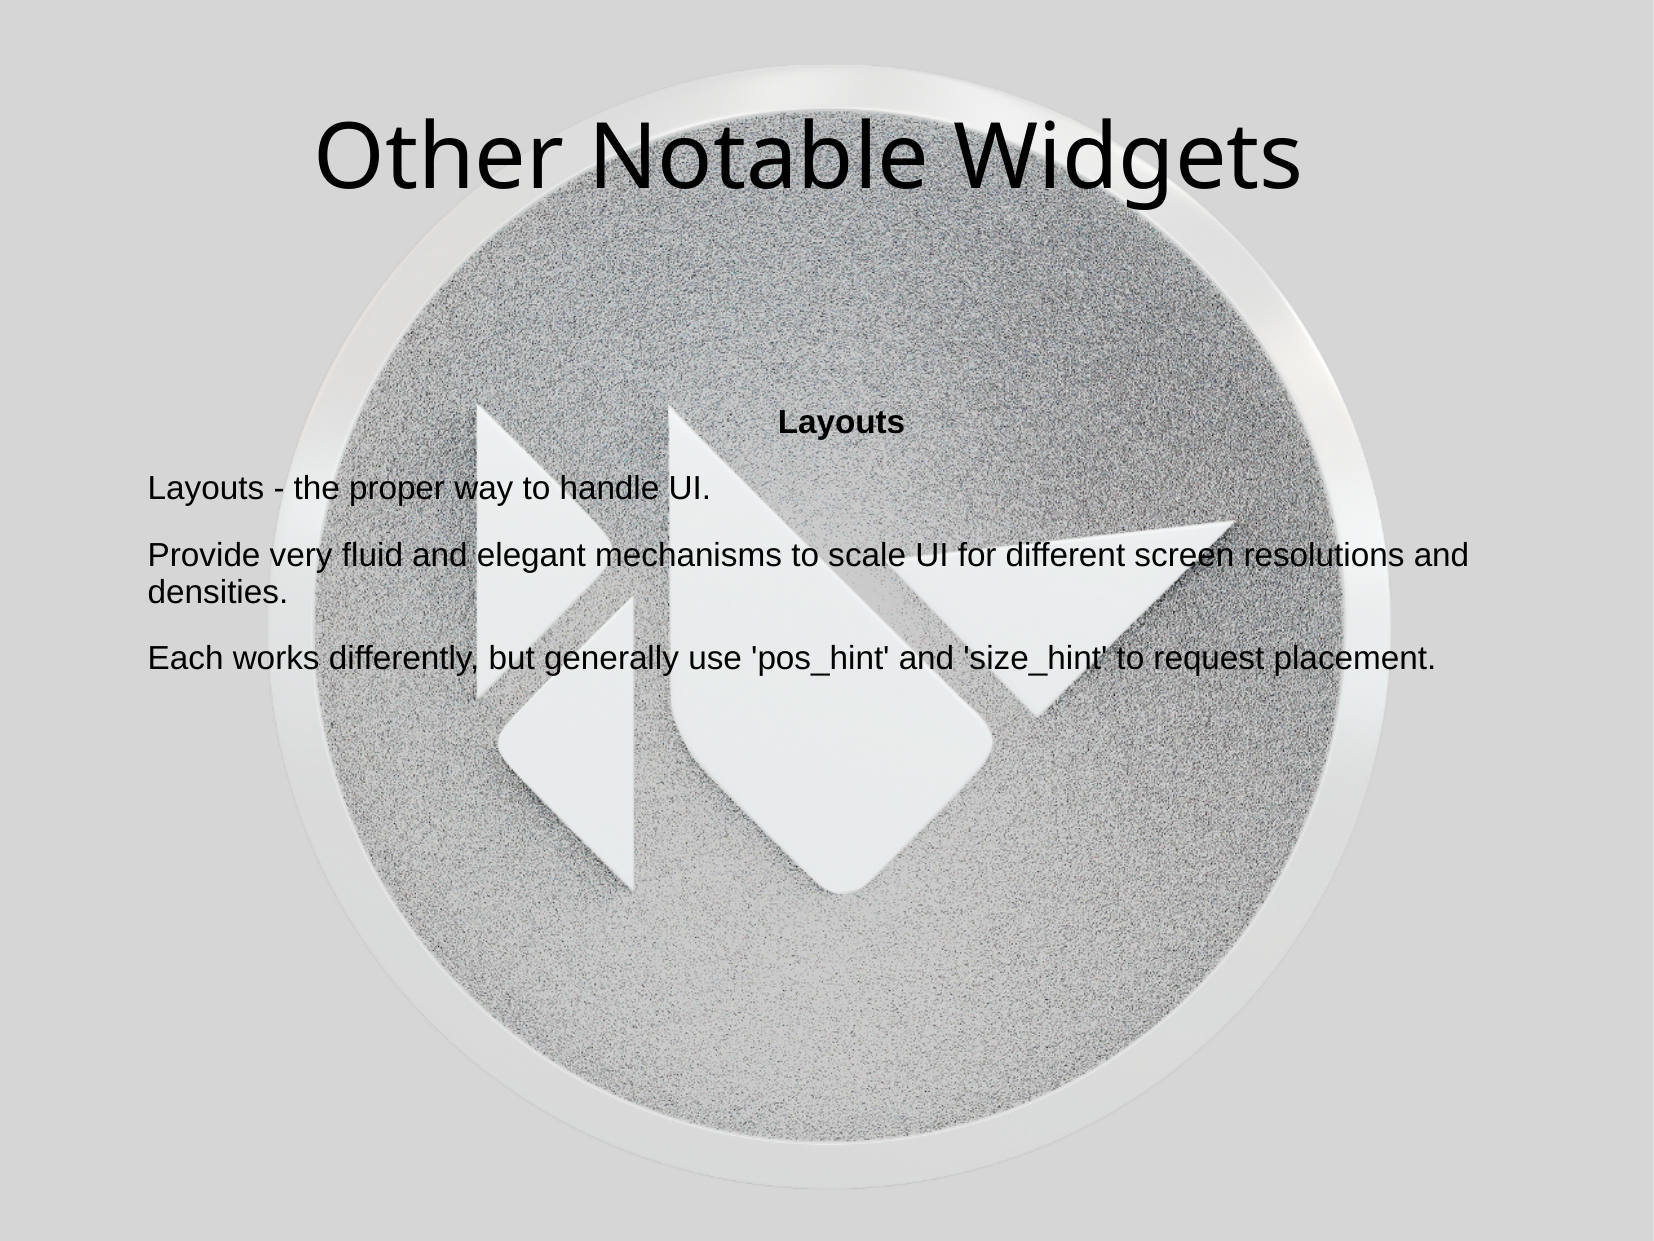

# Other Notable Widgets
Layouts
Layouts - the proper way to handle UI.
Provide very fluid and elegant mechanisms to scale UI for different screen resolutions and densities.
Each works differently, but generally use 'pos_hint' and 'size_hint' to request placement.